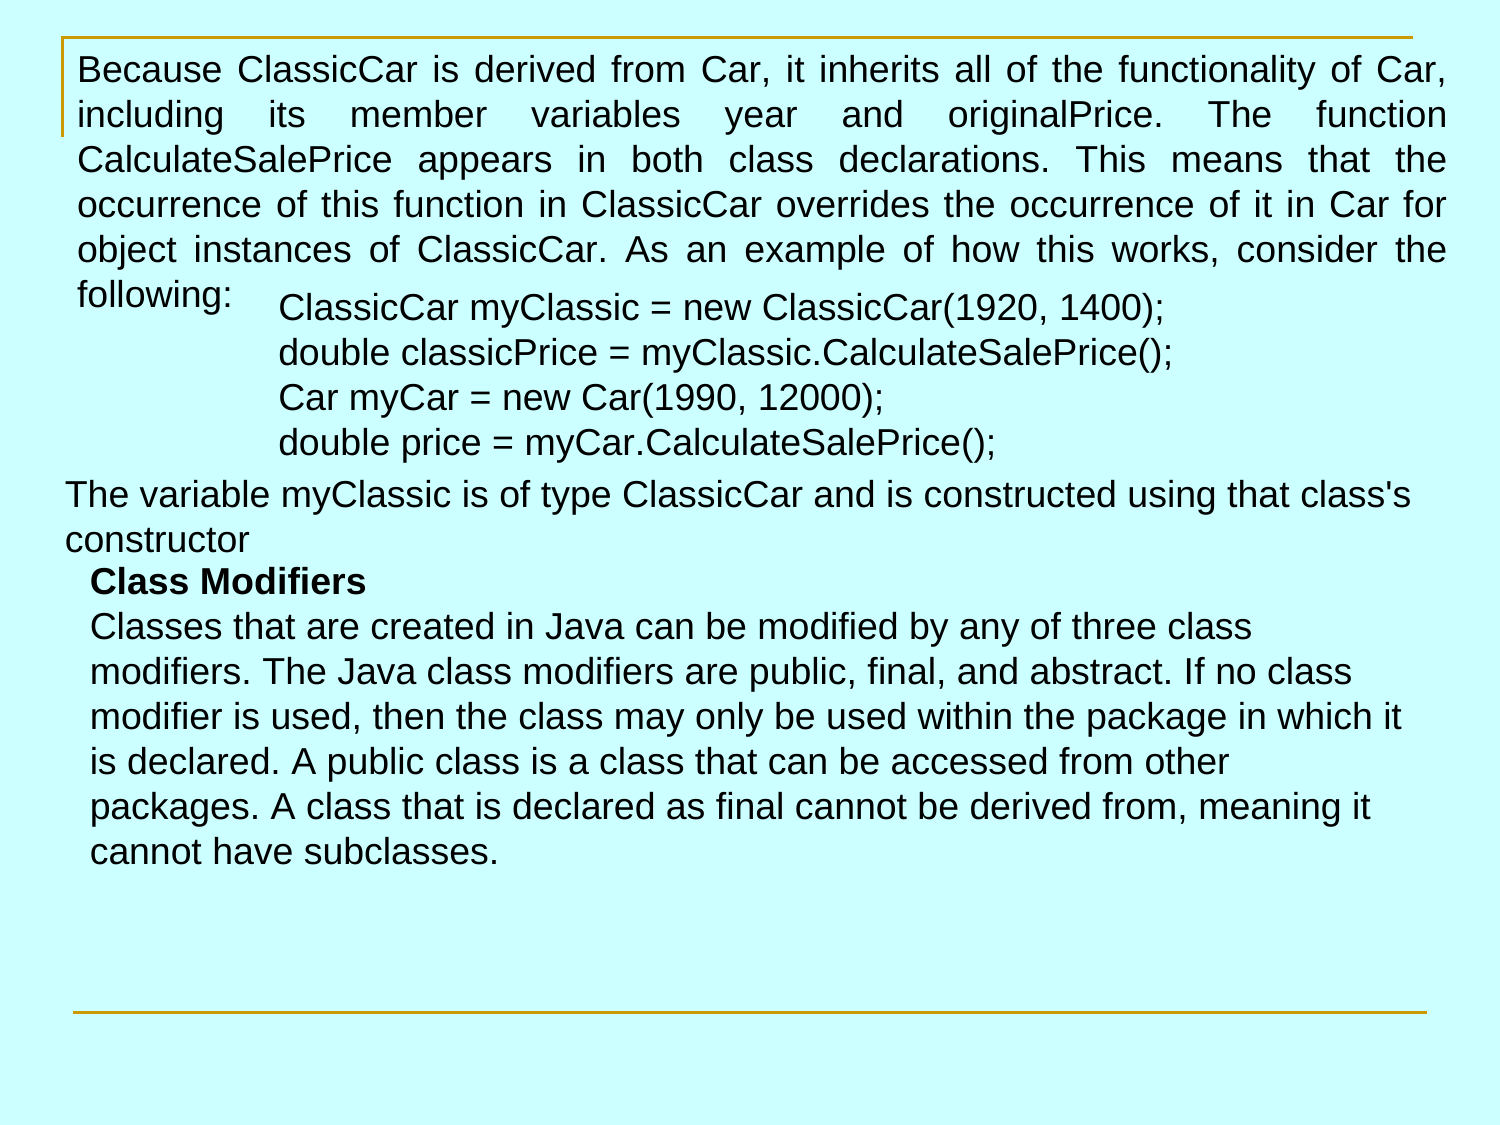

Because ClassicCar is derived from Car, it inherits all of the functionality of Car, including its member variables year and originalPrice. The function CalculateSalePrice appears in both class declarations. This means that the occurrence of this function in ClassicCar overrides the occurrence of it in Car for object instances of ClassicCar. As an example of how this works, consider the following:
ClassicCar myClassic = new ClassicCar(1920, 1400);
double classicPrice = myClassic.CalculateSalePrice();
Car myCar = new Car(1990, 12000);
double price = myCar.CalculateSalePrice();
The variable myClassic is of type ClassicCar and is constructed using that class's constructor
Class Modifiers
Classes that are created in Java can be modified by any of three class modifiers. The Java class modifiers are public, final, and abstract. If no class modifier is used, then the class may only be used within the package in which it is declared. A public class is a class that can be accessed from other packages. A class that is declared as final cannot be derived from, meaning it cannot have subclasses.